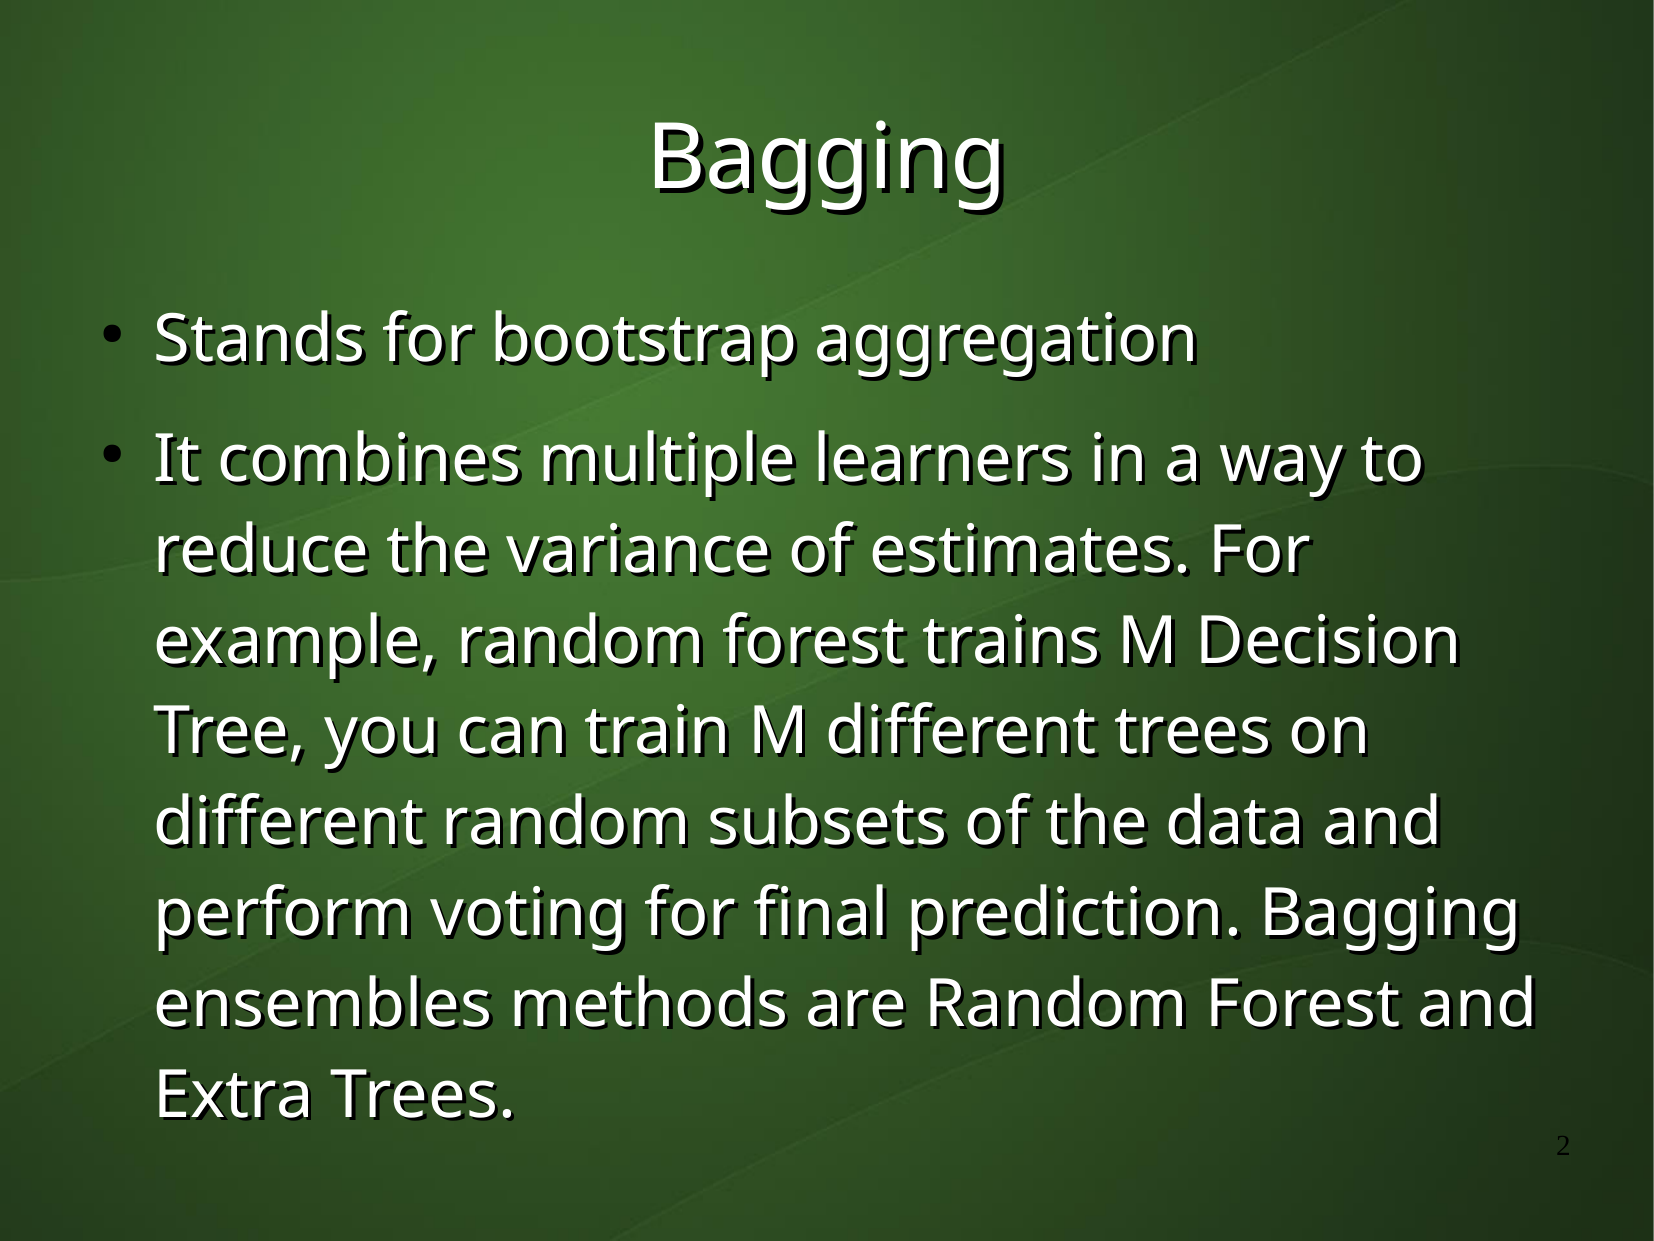

# Bagging
Stands for bootstrap aggregation
It combines multiple learners in a way to reduce the variance of estimates. For example, random forest trains M Decision Tree, you can train M different trees on different random subsets of the data and perform voting for final prediction. Bagging ensembles methods are Random Forest and Extra Trees.
2